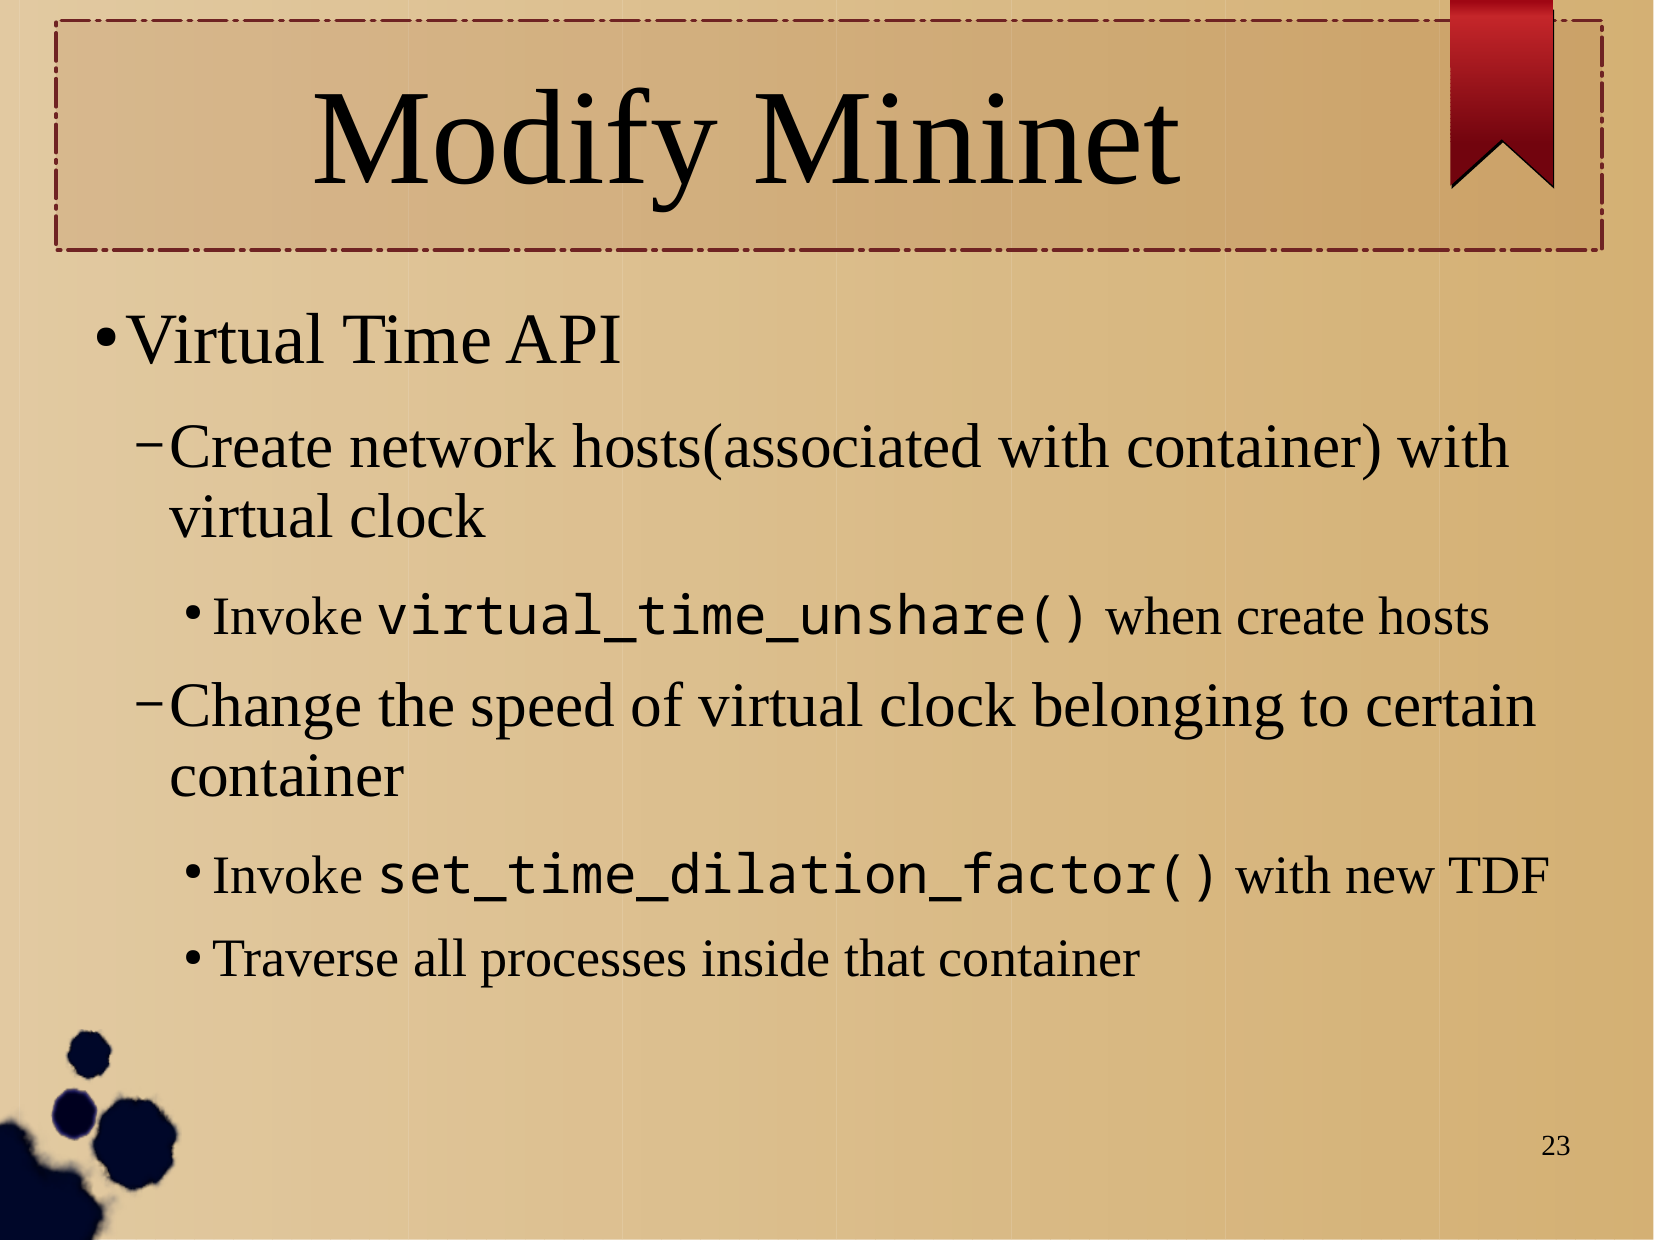

# Modify Mininet
Virtual Time API
Create network hosts(associated with container) with virtual clock
Invoke virtual_time_unshare() when create hosts
Change the speed of virtual clock belonging to certain container
Invoke set_time_dilation_factor() with new TDF
Traverse all processes inside that container
23